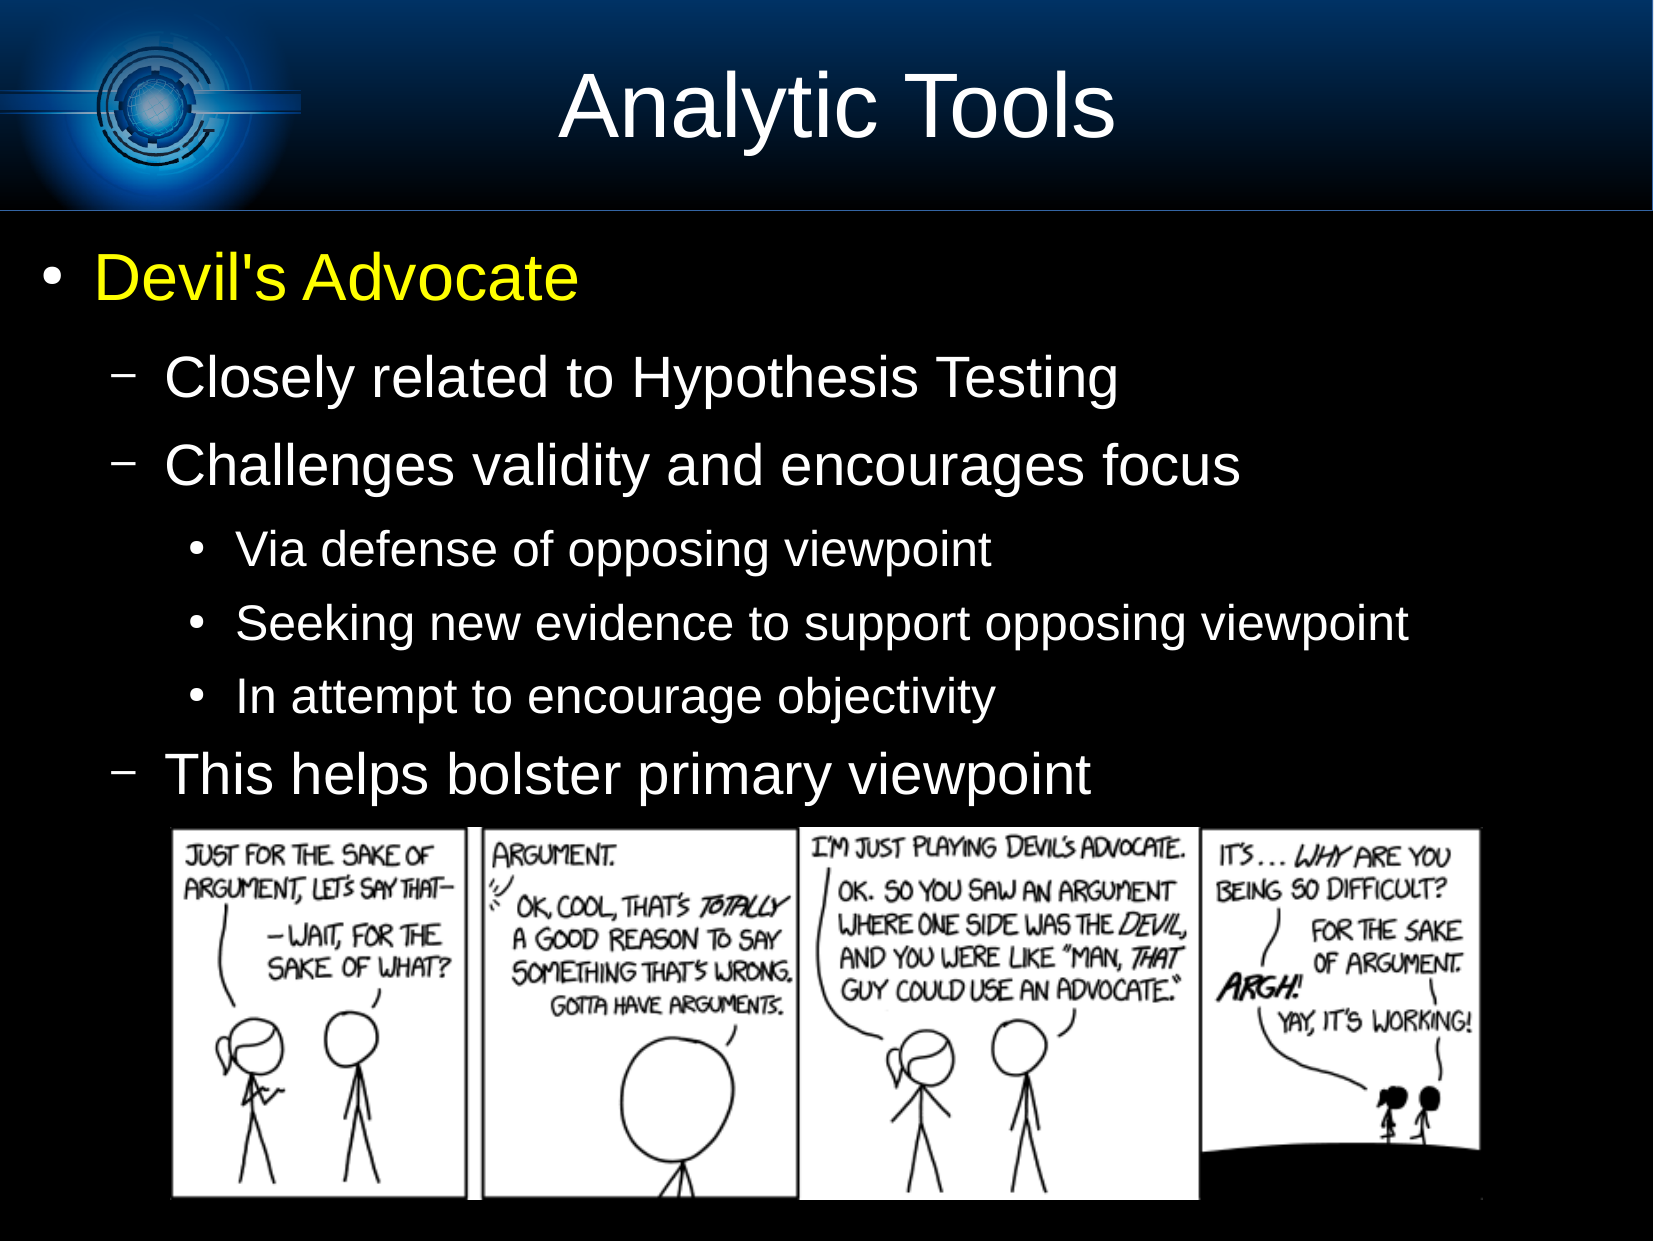

# Analytic Tools
Devil's Advocate
Closely related to Hypothesis Testing
Challenges validity and encourages focus
Via defense of opposing viewpoint
Seeking new evidence to support opposing viewpoint
In attempt to encourage objectivity
This helps bolster primary viewpoint